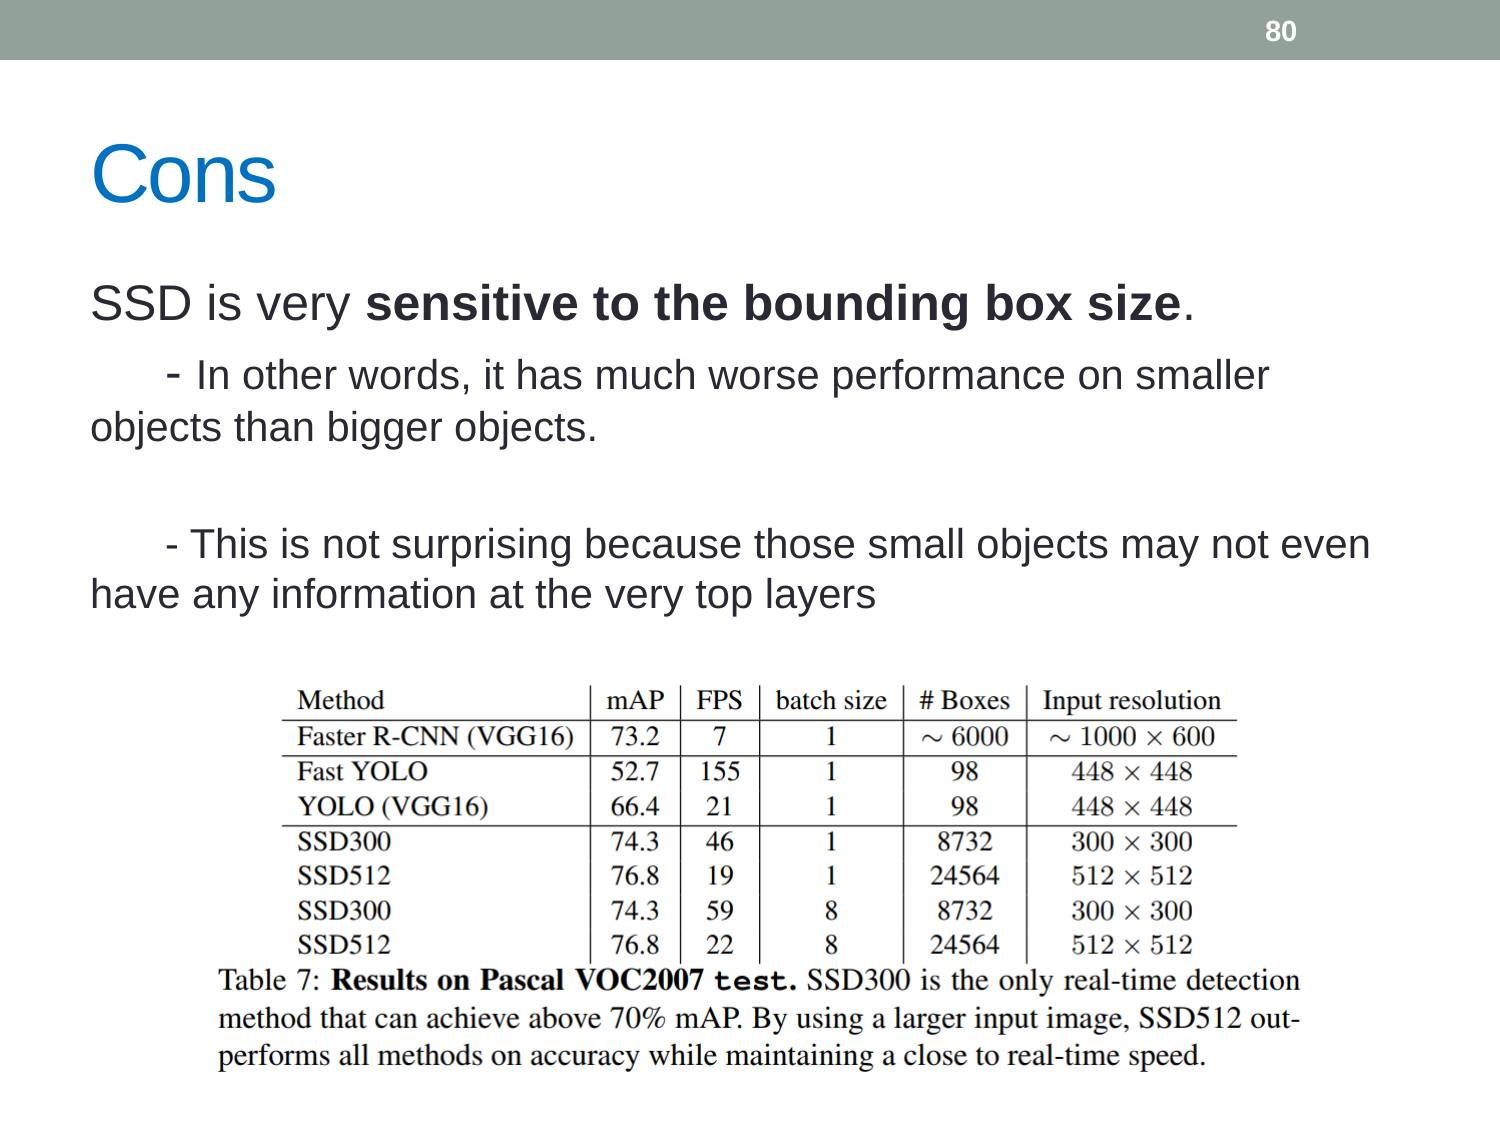

# Cons
SSD is very sensitive to the bounding box size.
	- In other words, it has much worse performance on smaller objects than bigger objects.
	- This is not surprising because those small objects may not even have any information at the very top layers